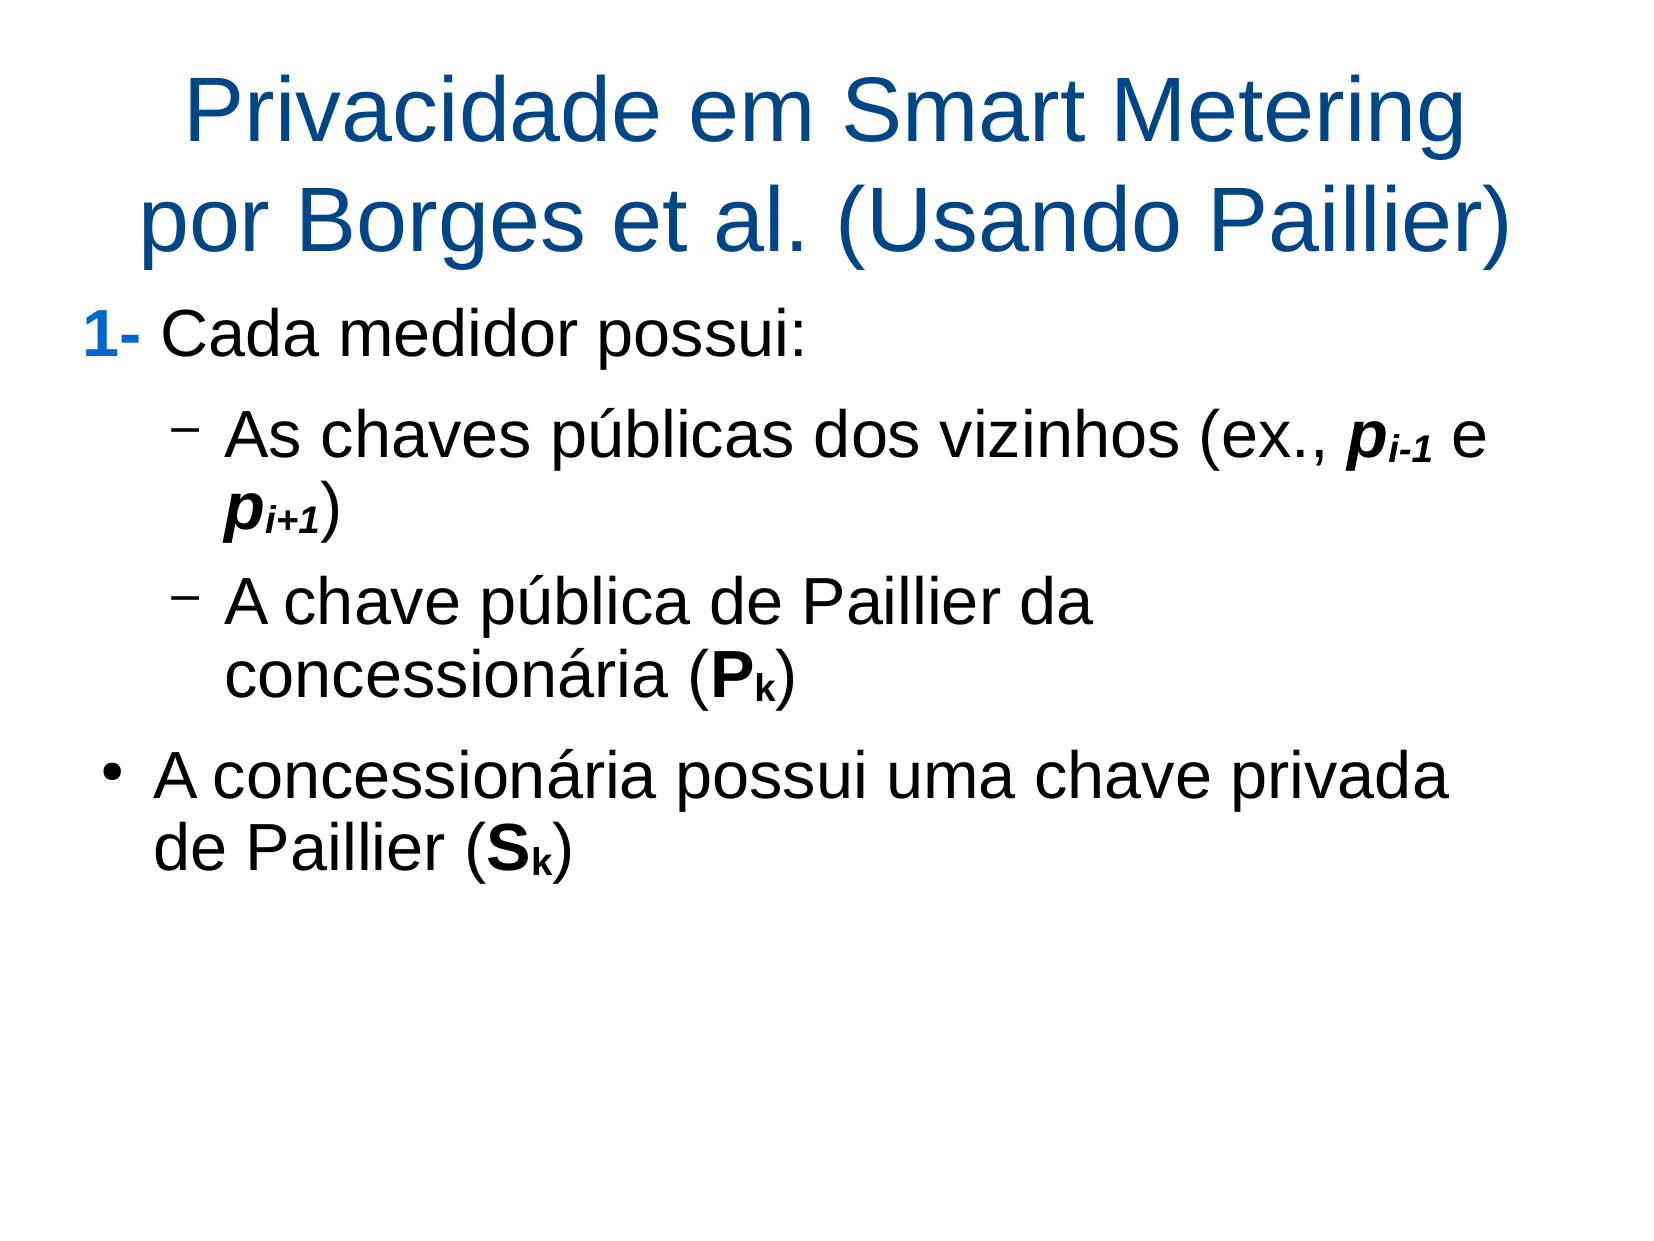

# Privacidade em Smart Metering por Borges et al. (Usando Paillier)
1- Cada medidor possui:
As chaves públicas dos vizinhos (ex., pi-1 e pi+1)
A chave pública de Paillier da concessionária (Pk)
A concessionária possui uma chave privada de Paillier (Sk)